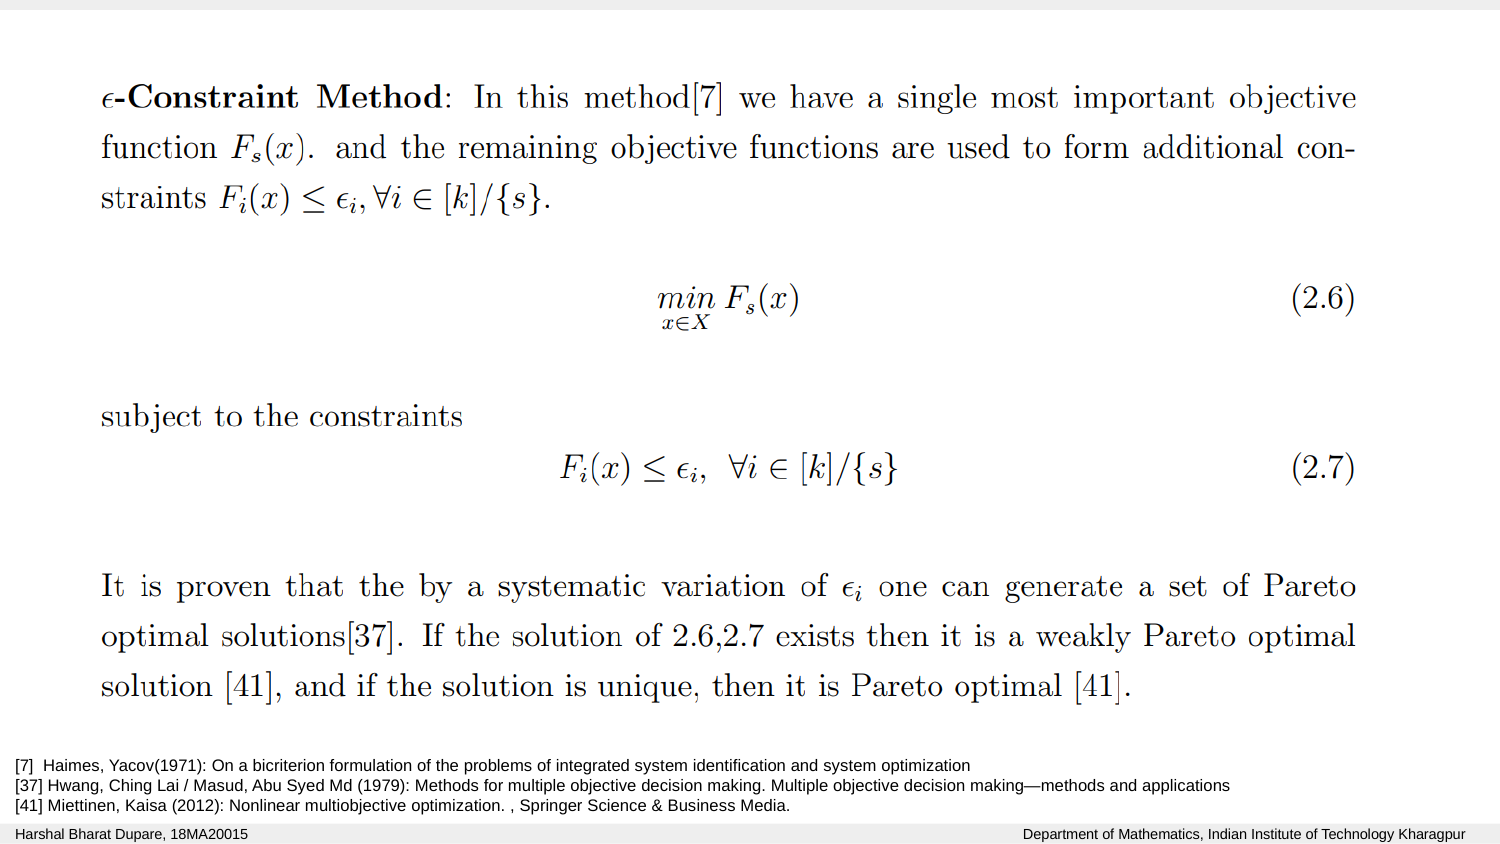

[7] Haimes, Yacov(1971): On a bicriterion formulation of the problems of integrated system identification and system optimization
[37] Hwang, Ching Lai / Masud, Abu Syed Md (1979): Methods for multiple objective decision making. Multiple objective decision making—methods and applications
[41] Miettinen, Kaisa (2012): Nonlinear multiobjective optimization. , Springer Science & Business Media.
Harshal Bharat Dupare, 18MA20015 Department of Mathematics, Indian Institute of Technology Kharagpur